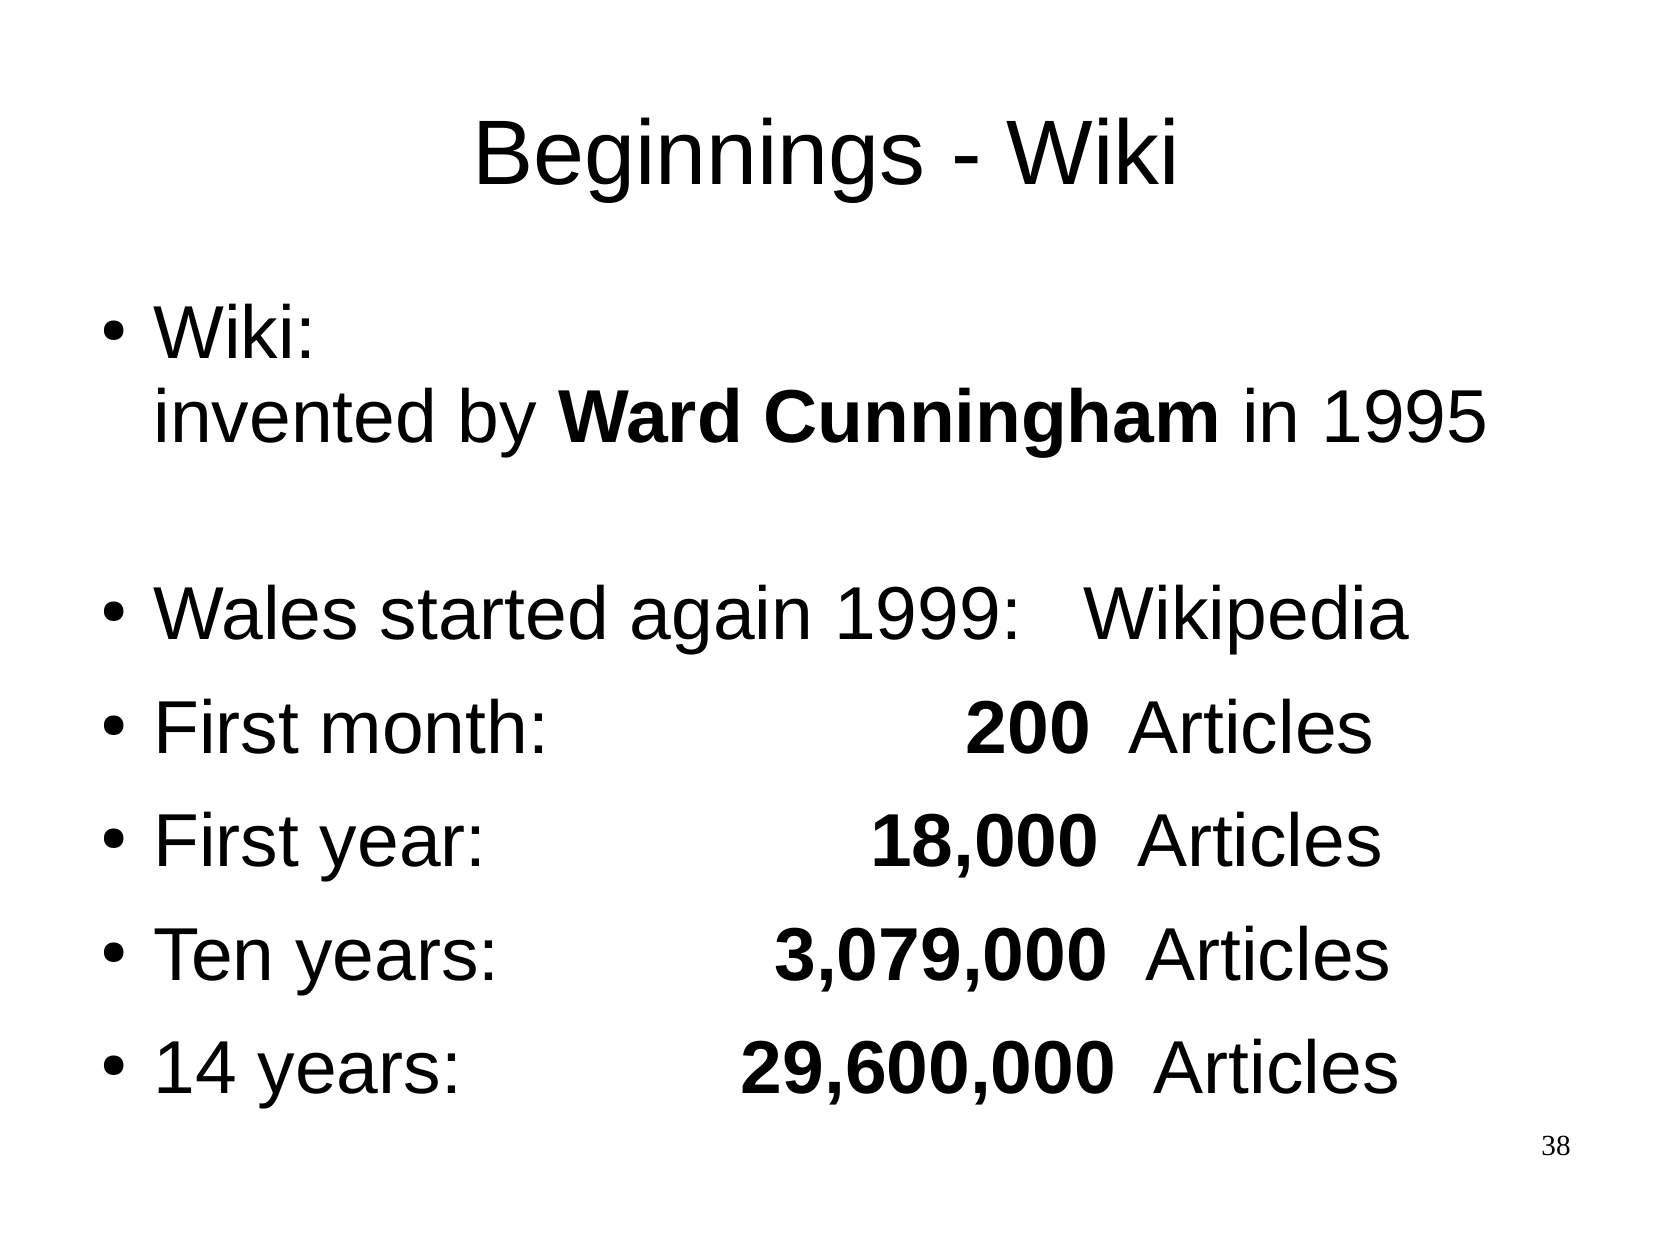

# Beginnings - Wiki
Wiki:
invented by Ward Cunningham in 1995
Wales started again 1999: Wikipedia
First month:					 200 Articles
First year: 	 				 18,000 Articles
Ten years:				 3,079,000 Articles
14 years:			 29,600,000 Articles
38